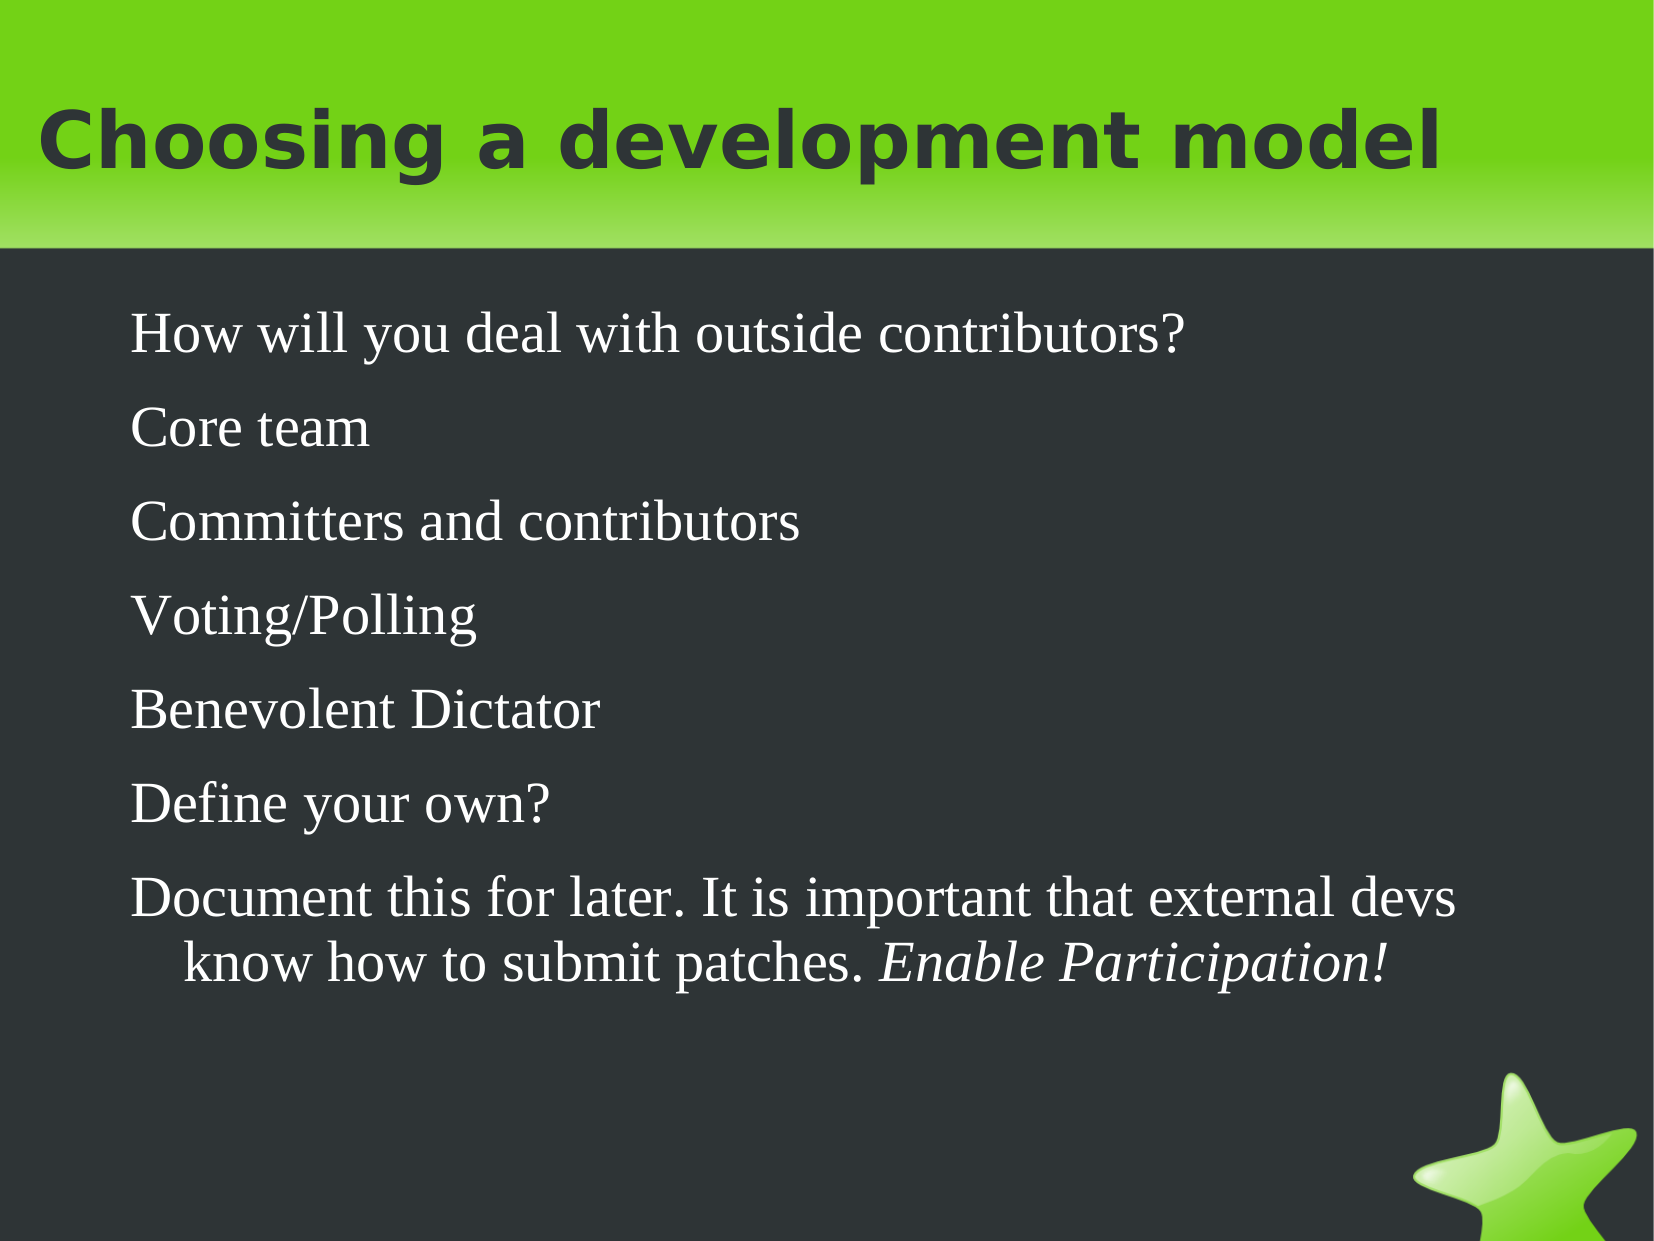

# Choosing a development model
How will you deal with outside contributors?
Core team
Committers and contributors
Voting/Polling
Benevolent Dictator
Define your own?
Document this for later. It is important that external devs know how to submit patches. Enable Participation!